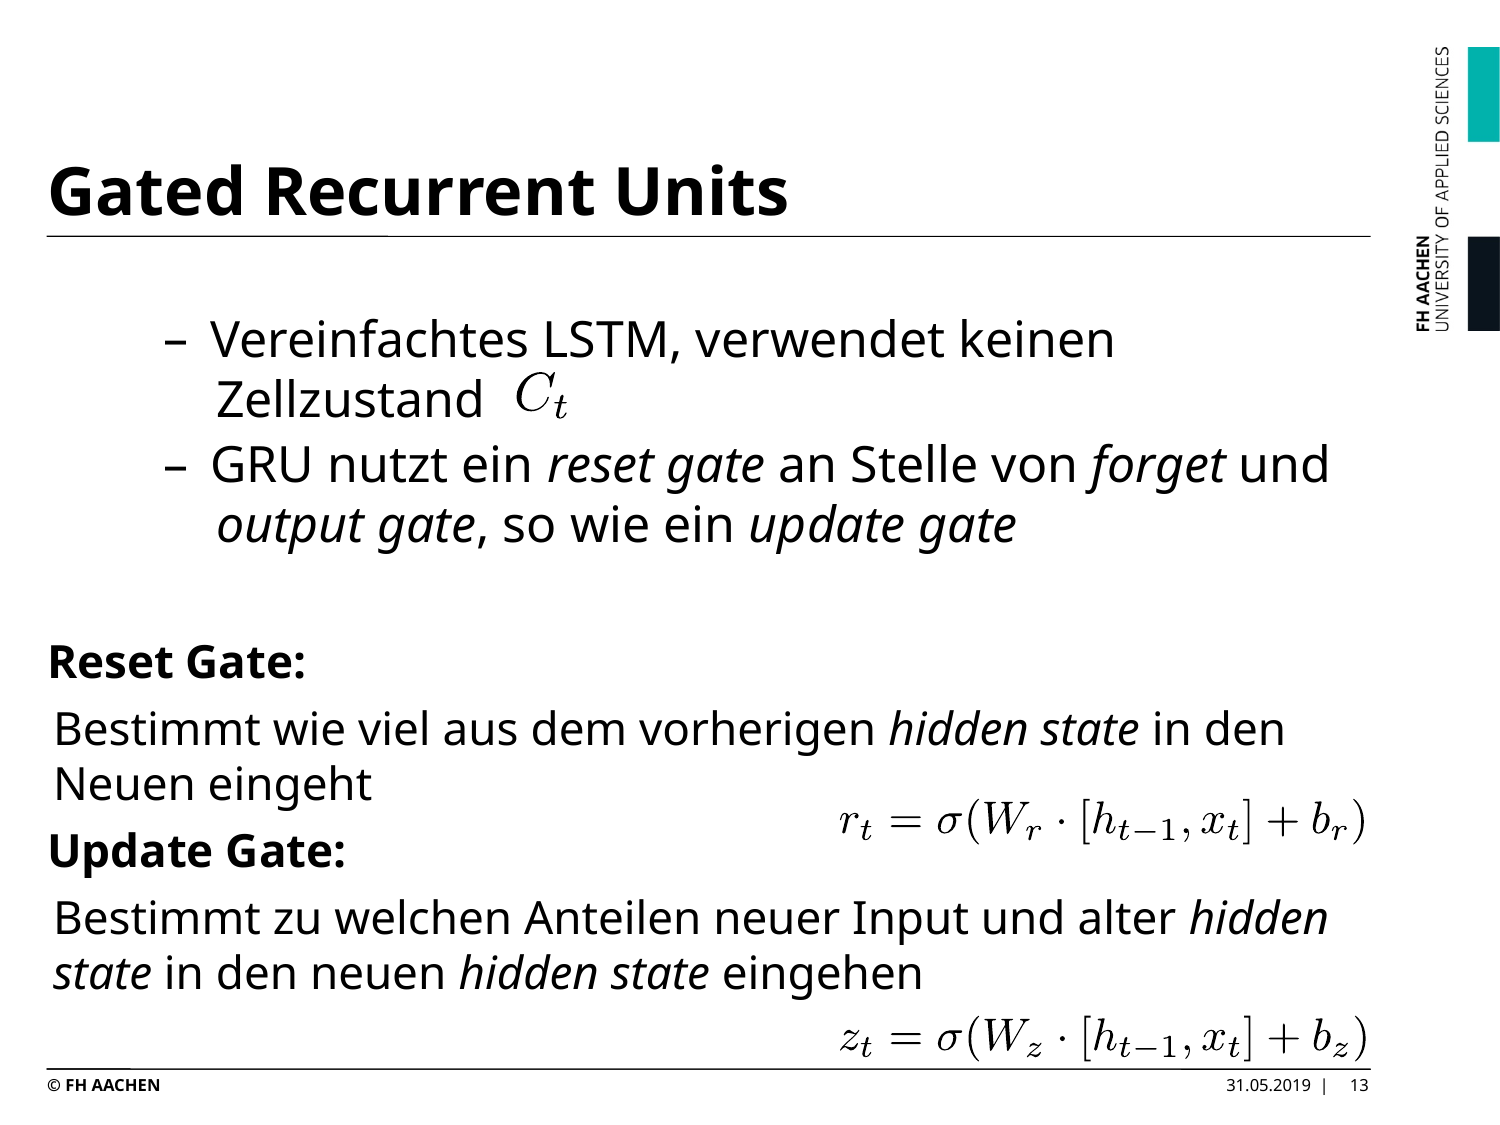

# Gated Recurrent Units
Vereinfachtes LSTM, verwendet keinen Zellzustand
GRU nutzt ein reset gate an Stelle von forget und output gate, so wie ein update gate
Reset Gate:
Bestimmt wie viel aus dem vorherigen hidden state in den Neuen eingeht
Update Gate:
Bestimmt zu welchen Anteilen neuer Input und alter hidden state in den neuen hidden state eingehen
31.05.2019
13